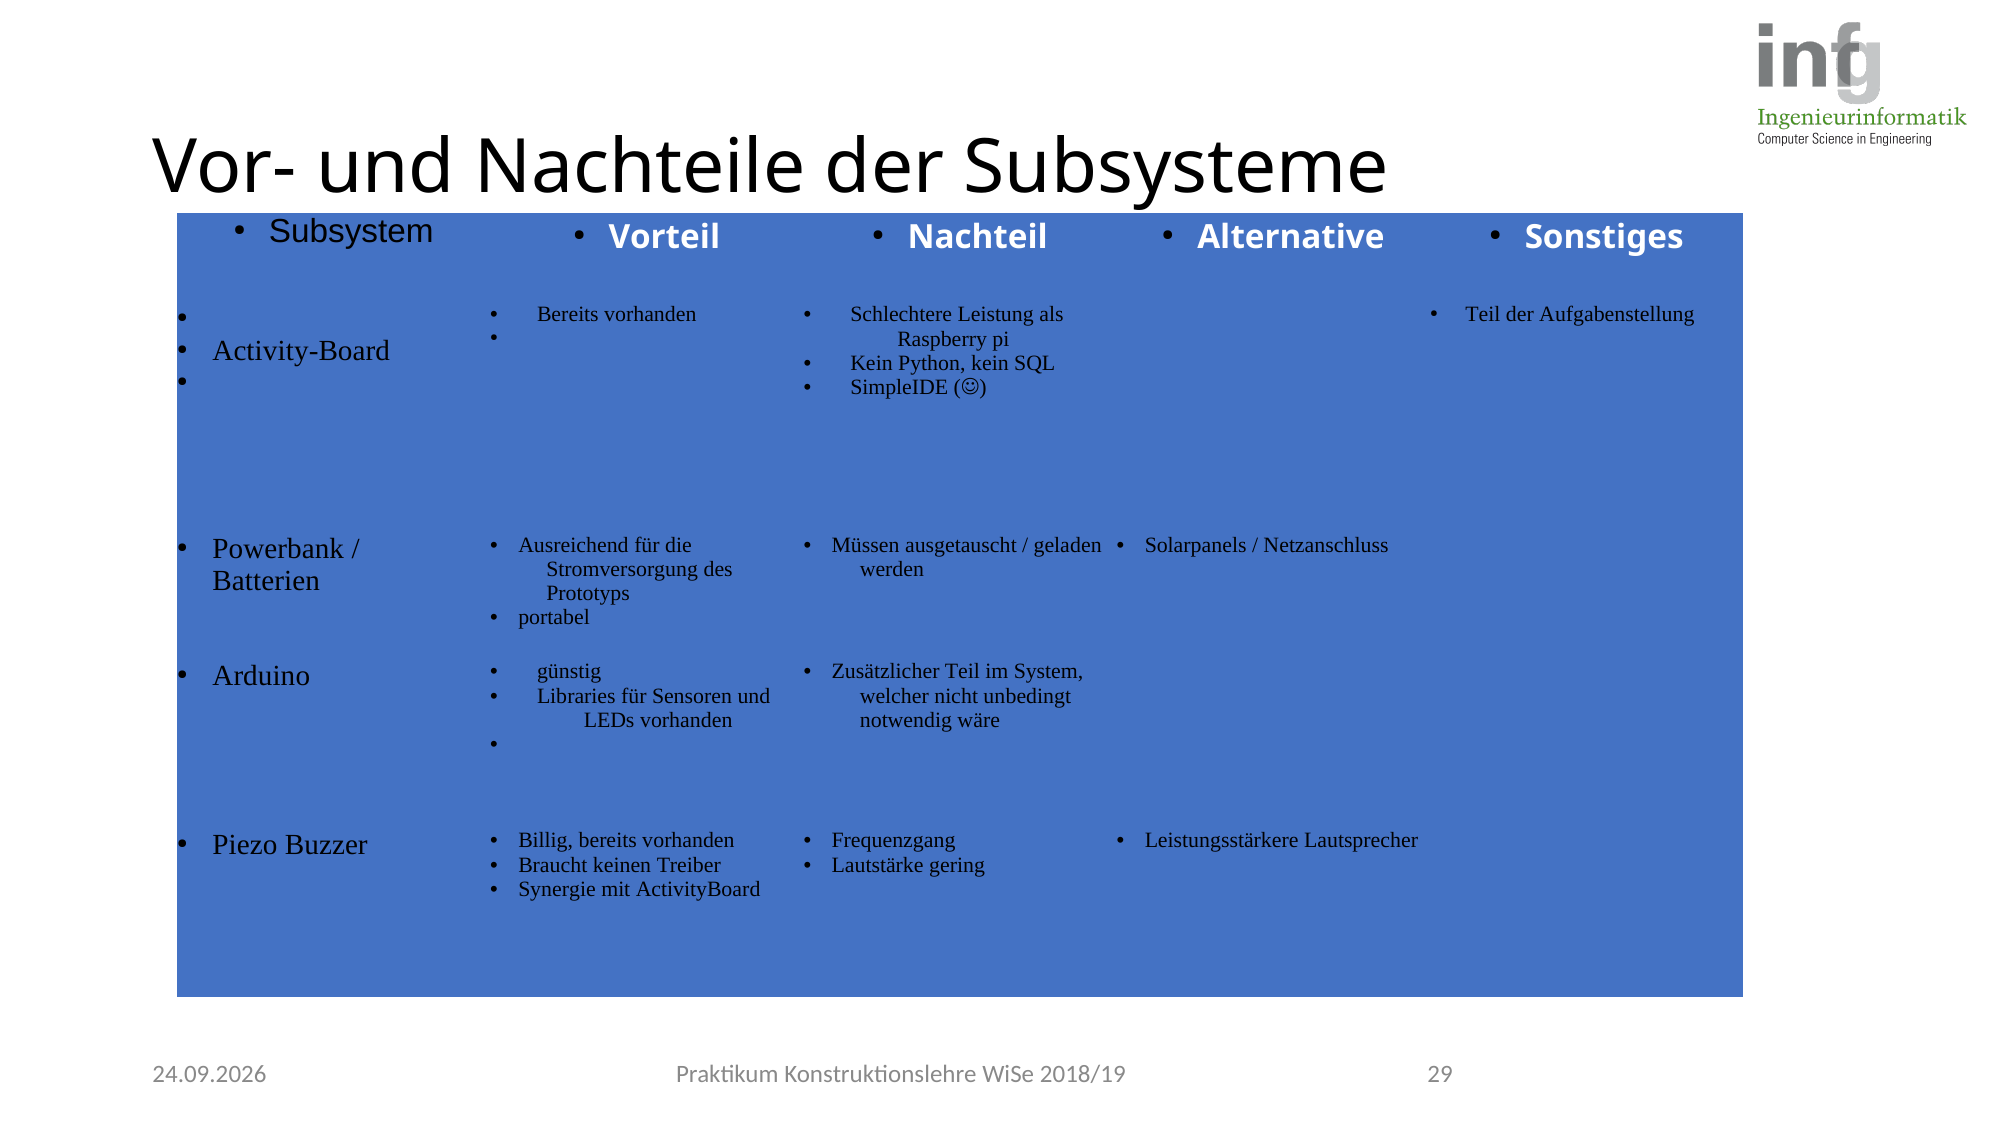

# Vor- und Nachteile der Subsysteme
| Subsystem | Vorteil | Nachteil | Alternative | Sonstiges |
| --- | --- | --- | --- | --- |
| Activity-Board | Bereits vorhanden | Schlechtere Leistung als Raspberry pi Kein Python, kein SQL SimpleIDE () | | Teil der Aufgabenstellung |
| Powerbank / Batterien | Ausreichend für die Stromversorgung des Prototyps portabel | Müssen ausgetauscht / geladen werden | Solarpanels / Netzanschluss | |
| Arduino | günstig Libraries für Sensoren und LEDs vorhanden | Zusätzlicher Teil im System, welcher nicht unbedingt notwendig wäre | | |
| Piezo Buzzer | Billig, bereits vorhanden Braucht keinen Treiber Synergie mit ActivityBoard | Frequenzgang Lautstärke gering | Leistungsstärkere Lautsprecher | |
Praktikum Konstruktionslehre WiSe 2018/19